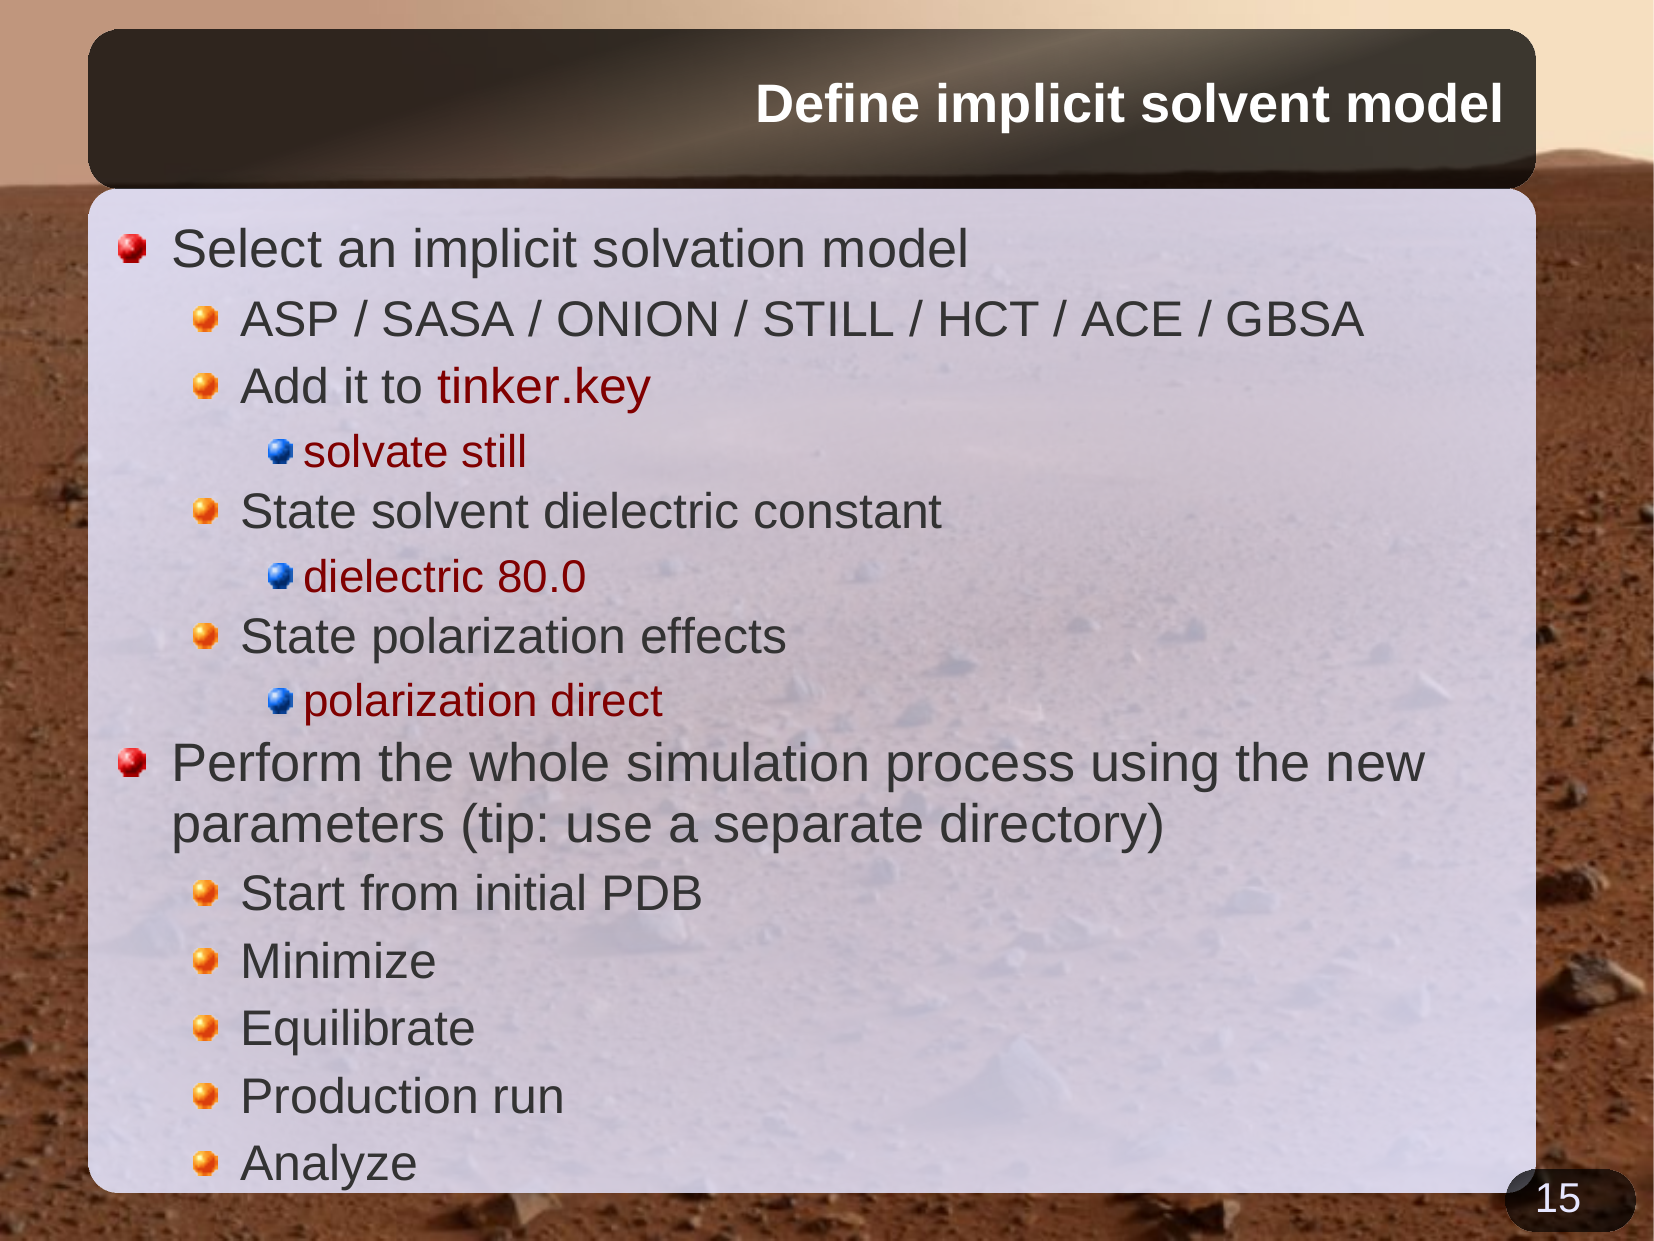

# Define implicit solvent model
Select an implicit solvation model
ASP / SASA / ONION / STILL / HCT / ACE / GBSA
Add it to tinker.key
solvate still
State solvent dielectric constant
dielectric 80.0
State polarization effects
polarization direct
Perform the whole simulation process using the new parameters (tip: use a separate directory)
Start from initial PDB
Minimize
Equilibrate
Production run
Analyze